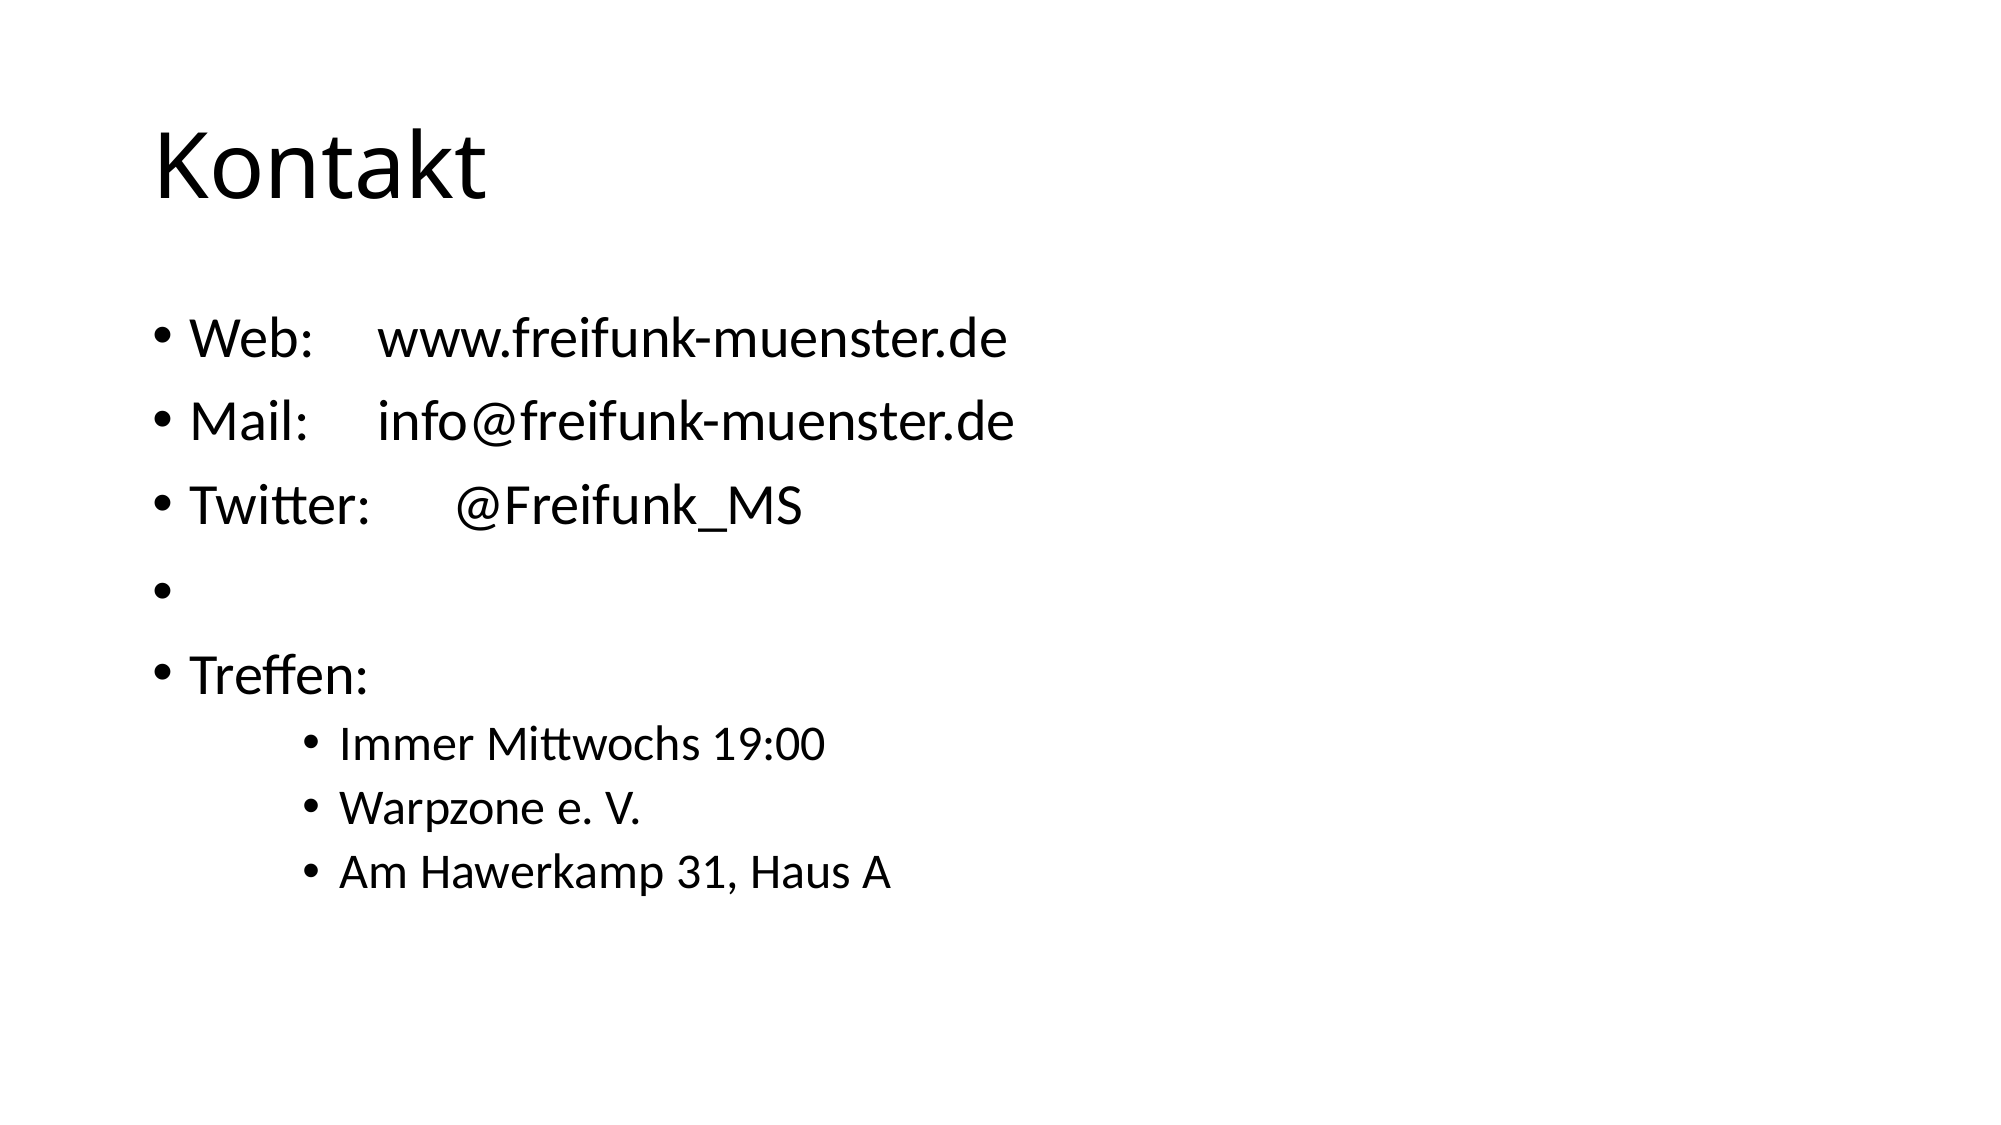

# Kontakt
Web:	www.freifunk-muenster.de
Mail: 	info@freifunk-muenster.de
Twitter: 	@Freifunk_MS
Treffen:
Immer Mittwochs 19:00
Warpzone e. V.
Am Hawerkamp 31, Haus A